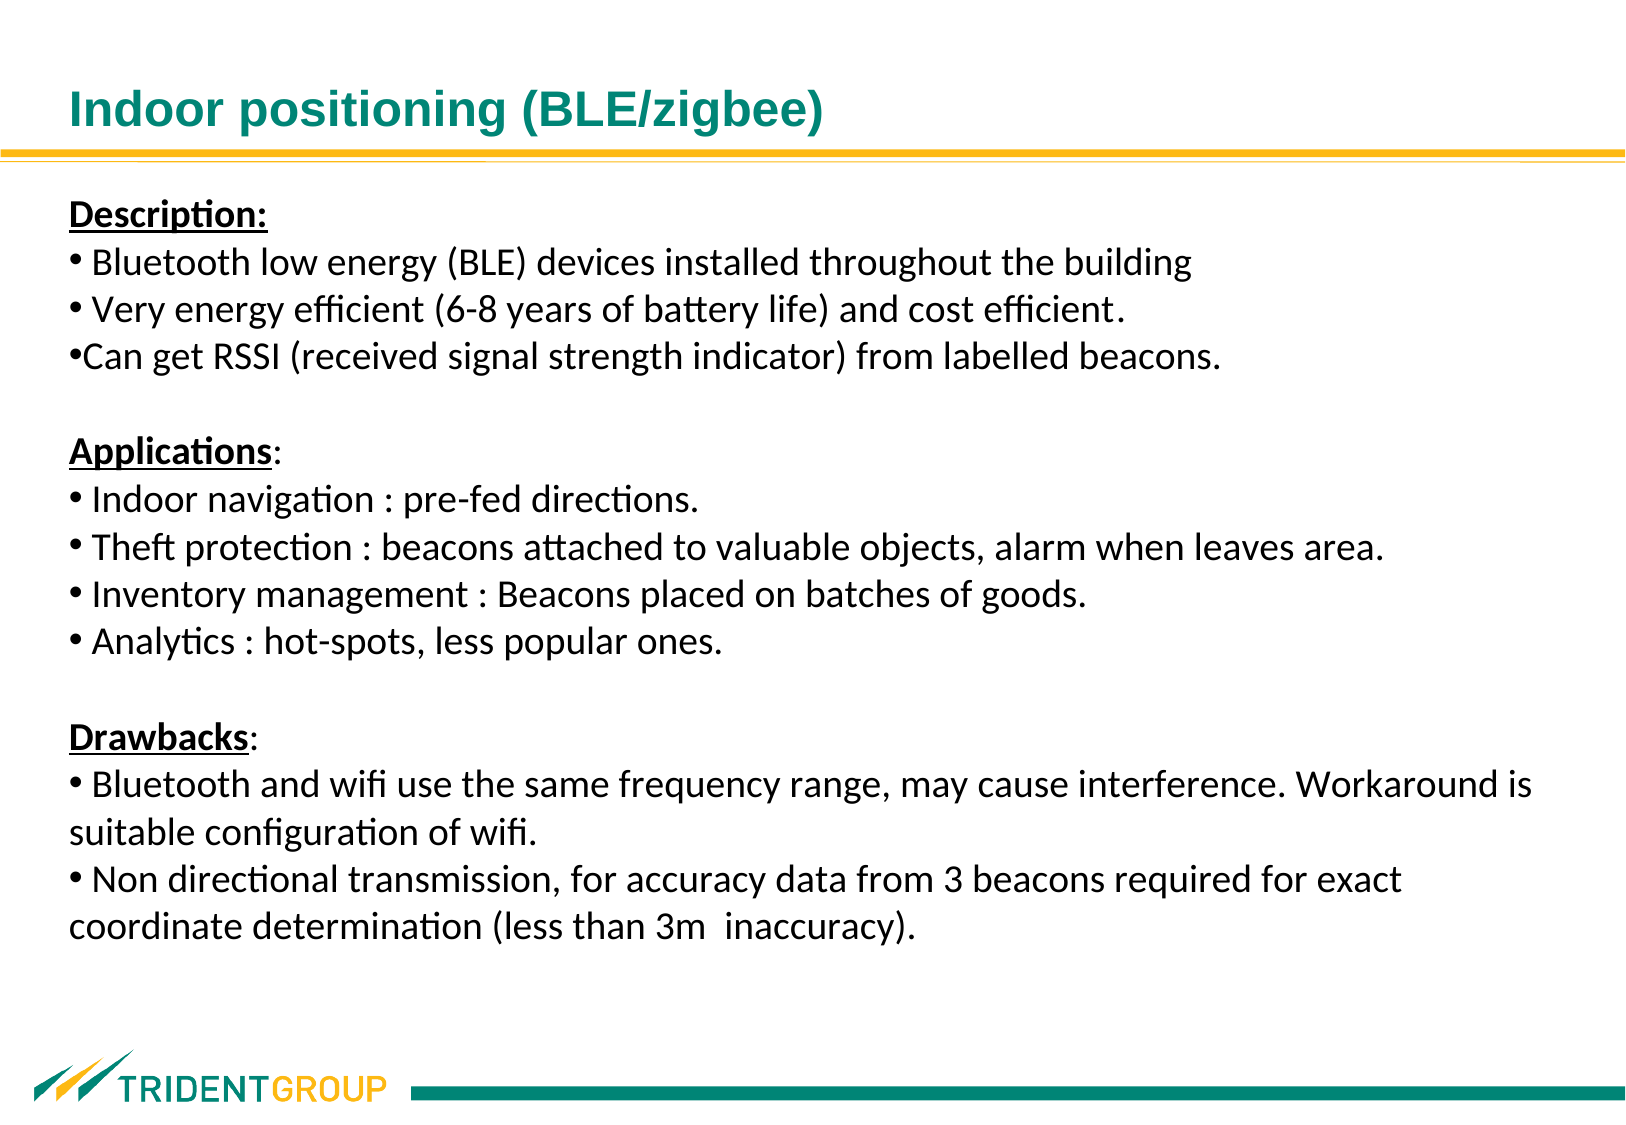

# Indoor positioning (BLE/zigbee)
Description:
 Bluetooth low energy (BLE) devices installed throughout the building
 Very energy efficient (6-8 years of battery life) and cost efficient.
Can get RSSI (received signal strength indicator) from labelled beacons.
Applications:
 Indoor navigation : pre-fed directions.
 Theft protection : beacons attached to valuable objects, alarm when leaves area.
 Inventory management : Beacons placed on batches of goods.
 Analytics : hot-spots, less popular ones.
Drawbacks:
 Bluetooth and wifi use the same frequency range, may cause interference. Workaround is suitable configuration of wifi.
 Non directional transmission, for accuracy data from 3 beacons required for exact coordinate determination (less than 3m inaccuracy).